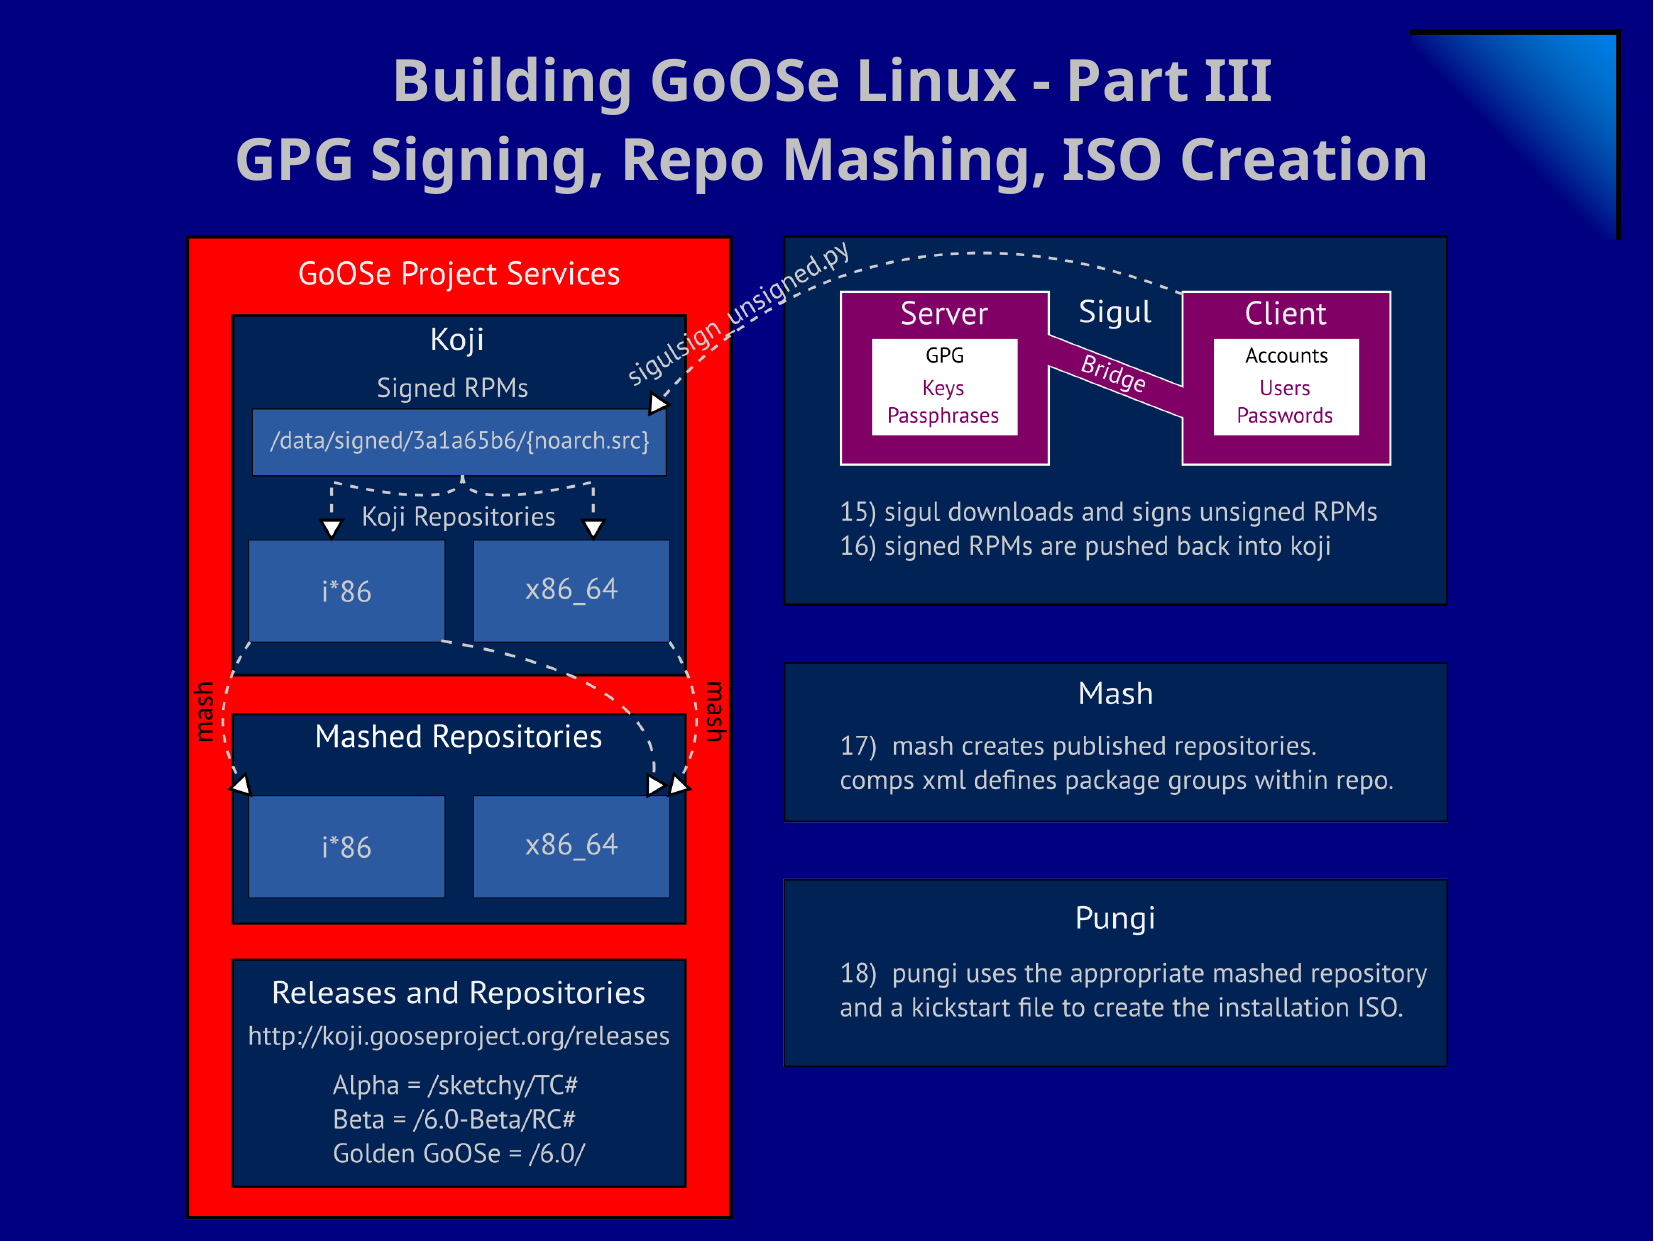

Building GoOSe Linux - Part III
GPG Signing, Repo Mashing, ISO Creation